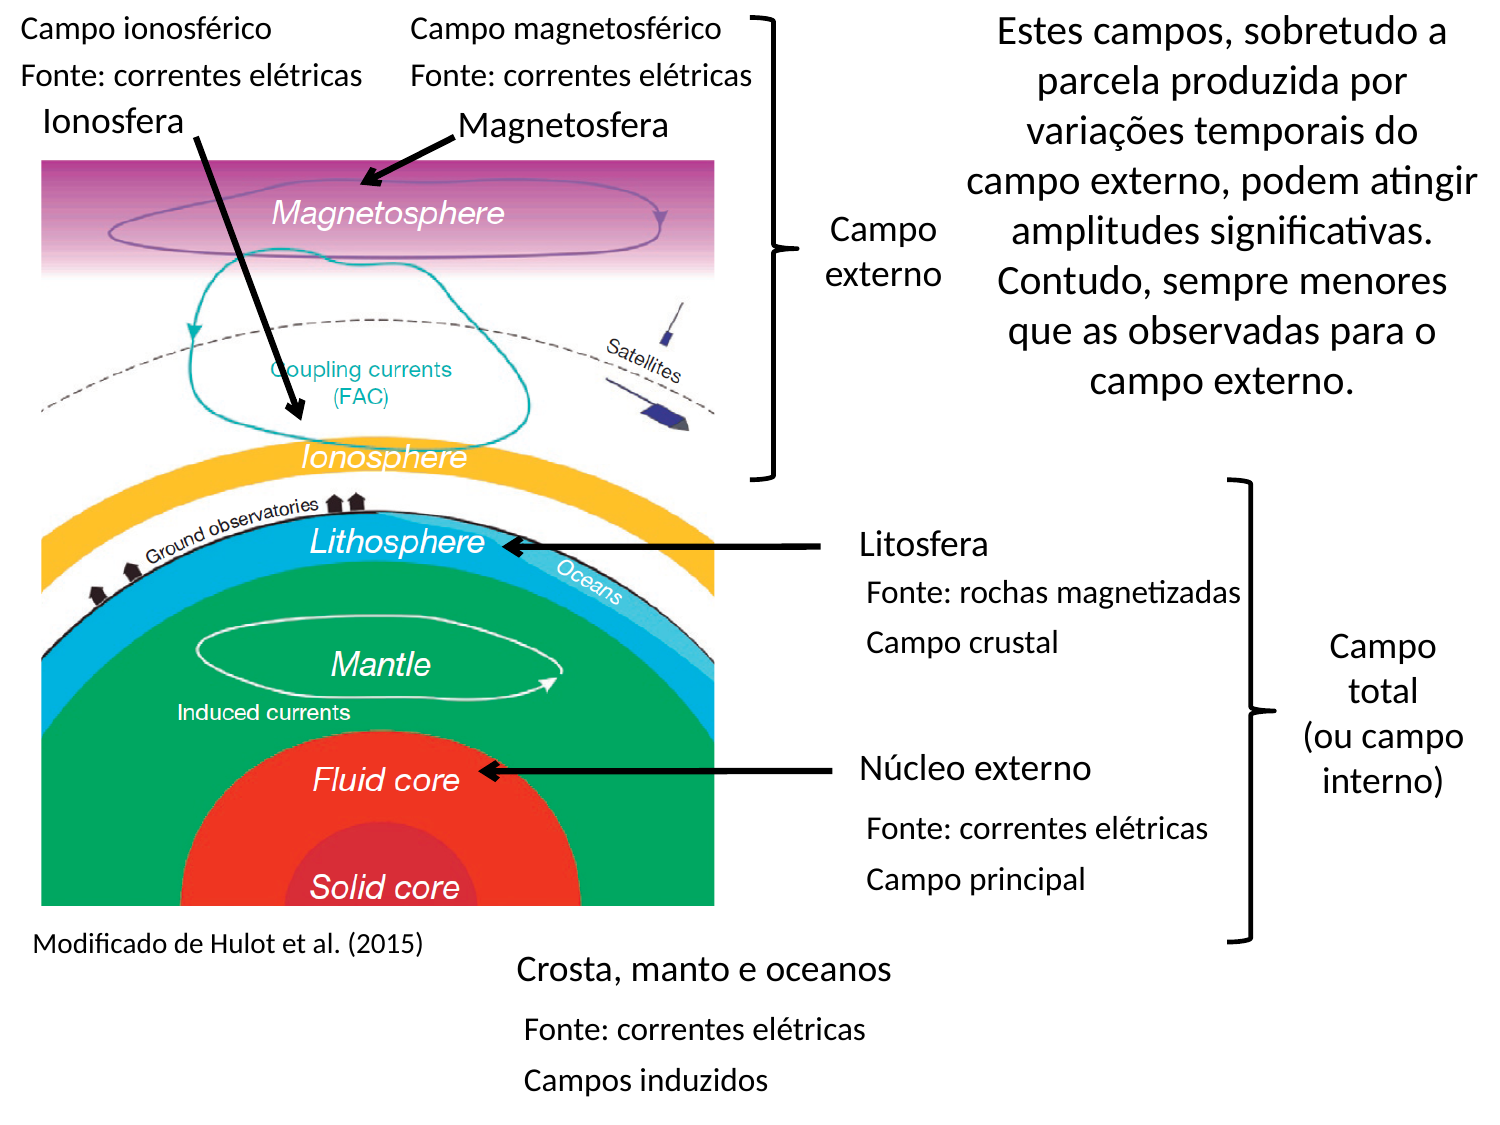

Estes campos, sobretudo a parcela produzida por variações temporais do campo externo, podem atingir amplitudes significativas. Contudo, sempre menores que as observadas para o campo externo.
Campo magnetosférico
Campo ionosférico
Fonte: correntes elétricas
Fonte: correntes elétricas
Ionosfera
Magnetosfera
Campo
externo
Litosfera
Fonte: rochas magnetizadas
Campo crustal
Campo total
(ou campo interno)
Núcleo externo
Fonte: correntes elétricas
Campo principal
Modificado de Hulot et al. (2015)
Crosta, manto e oceanos
Fonte: correntes elétricas
Campos induzidos